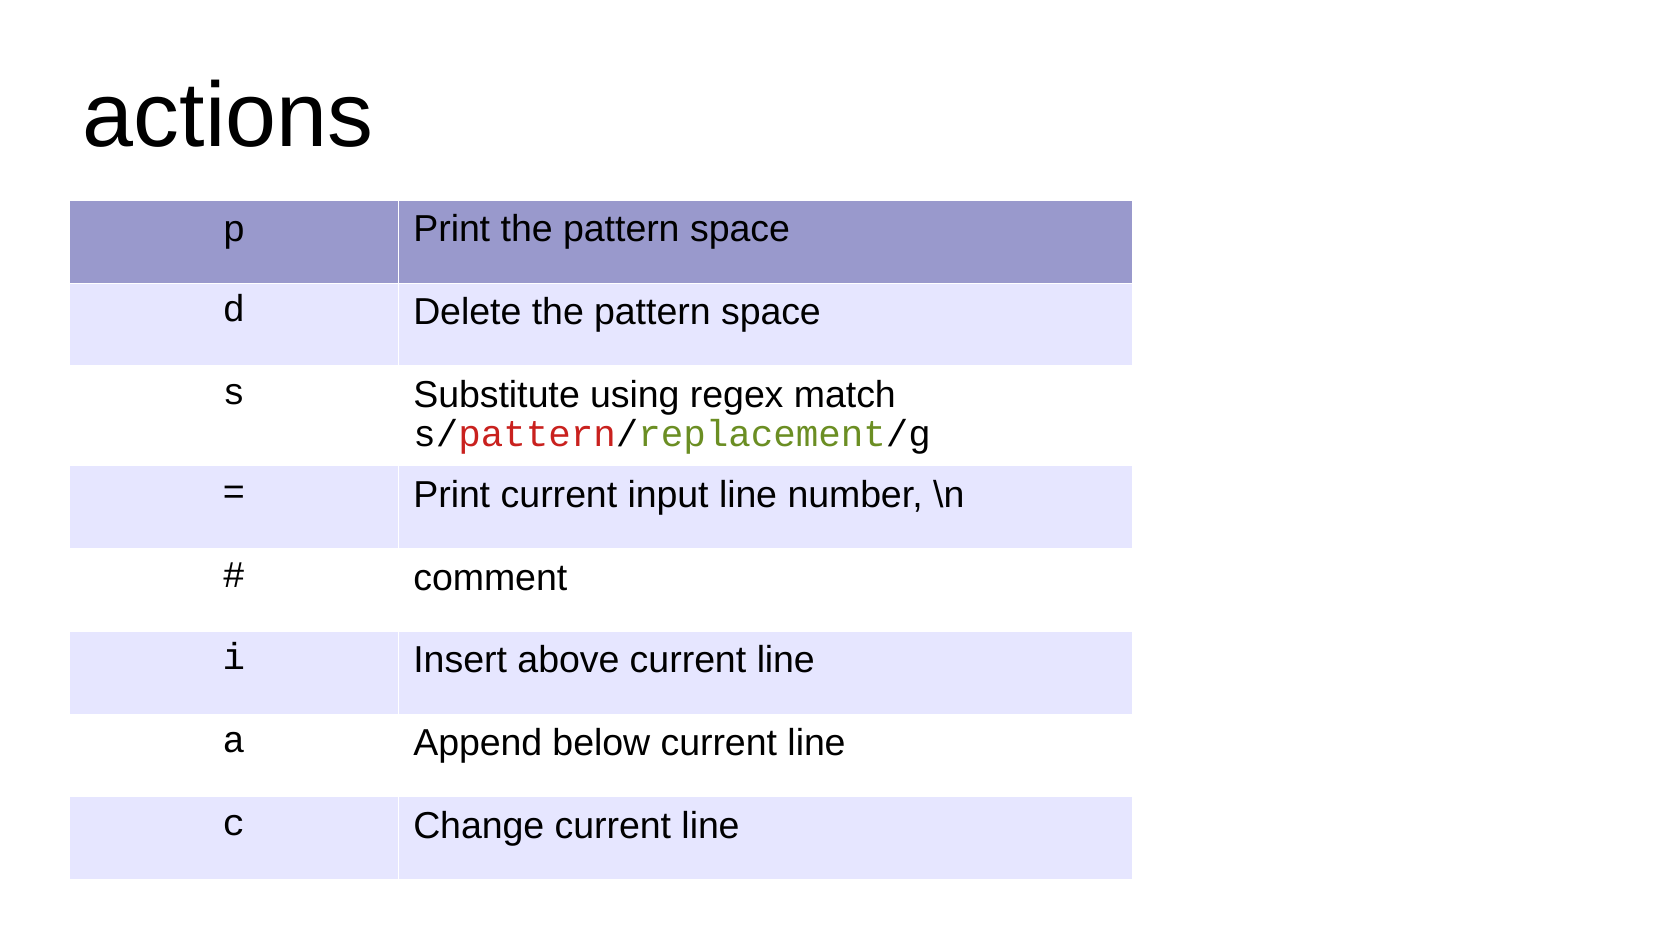

# actions
| p | Print the pattern space |
| --- | --- |
| d | Delete the pattern space |
| s | Substitute using regex match s/pattern/replacement/g |
| = | Print current input line number, \n |
| # | comment |
| i | Insert above current line |
| a | Append below current line |
| c | Change current line |